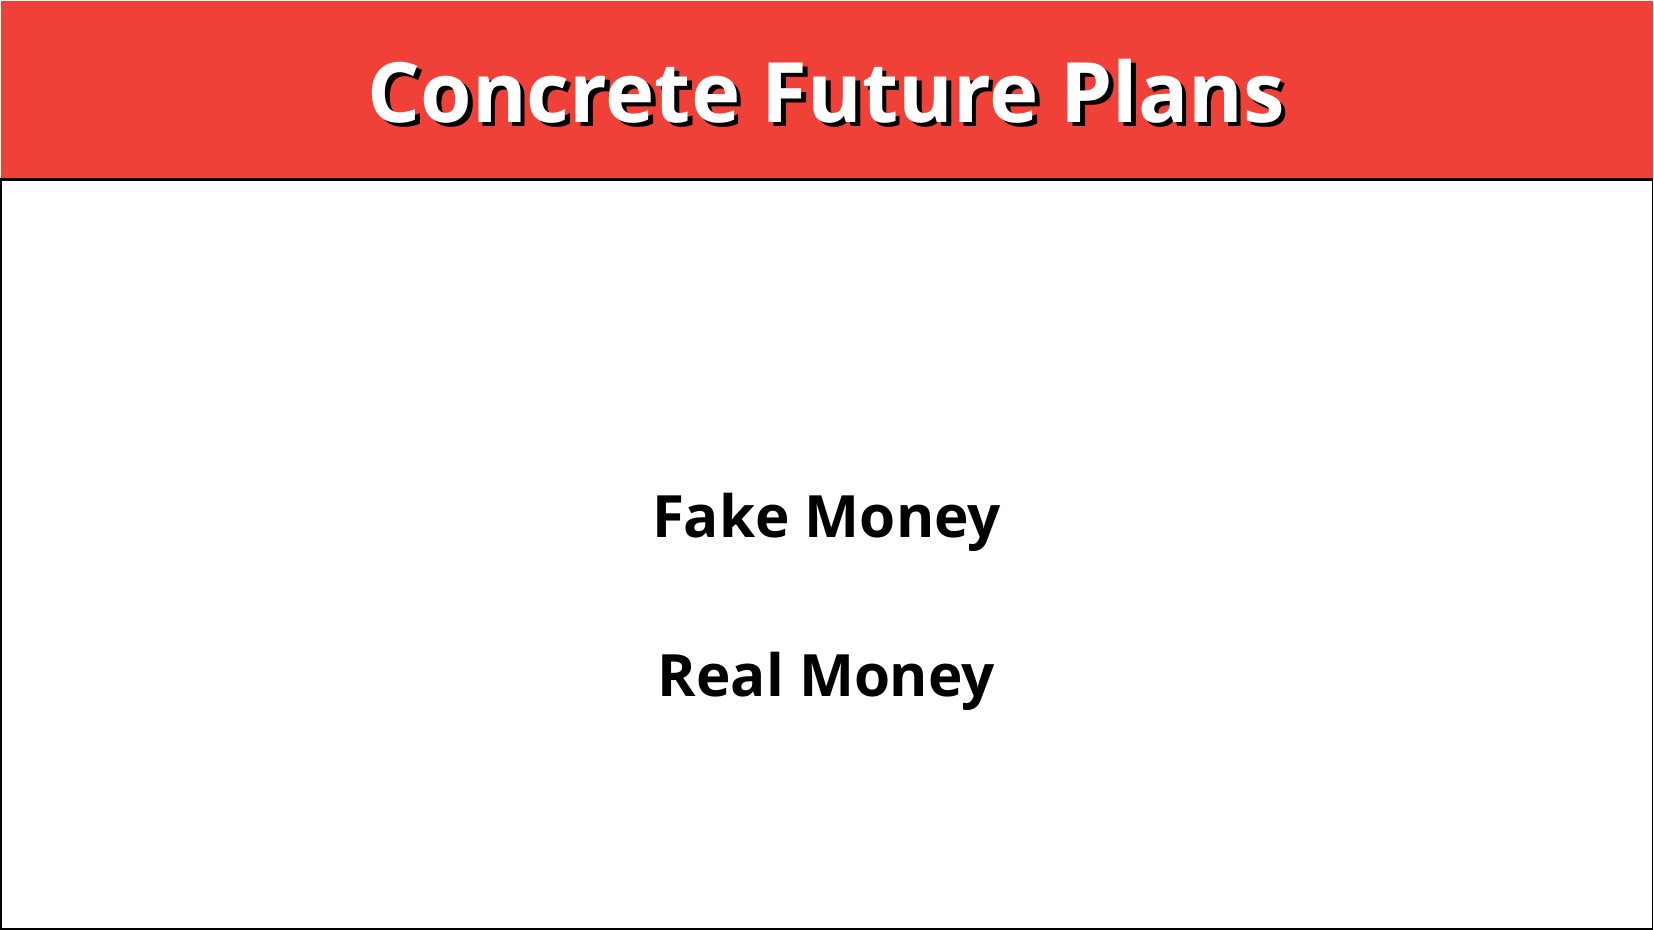

Concrete Future Plans
Fake Money
Real Money
#